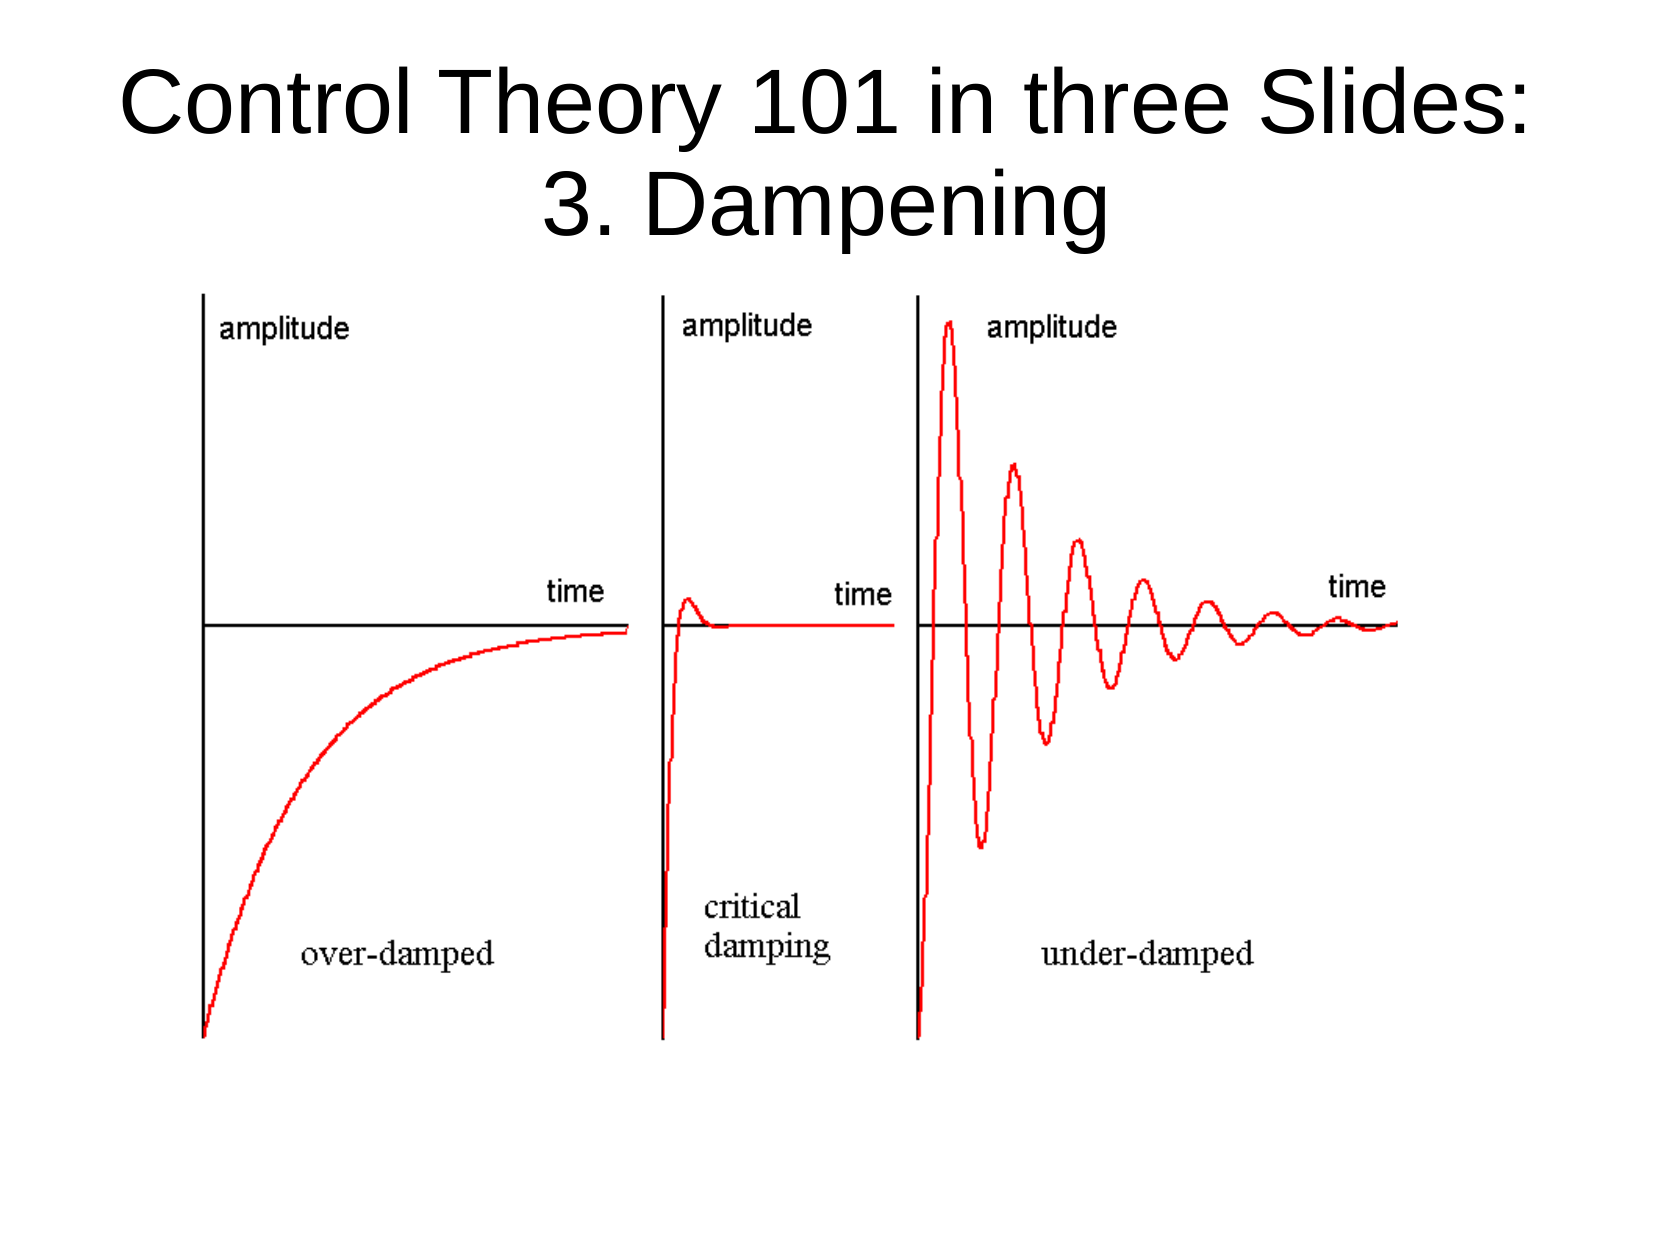

# Control Theory 101 in three Slides: 3. Dampening